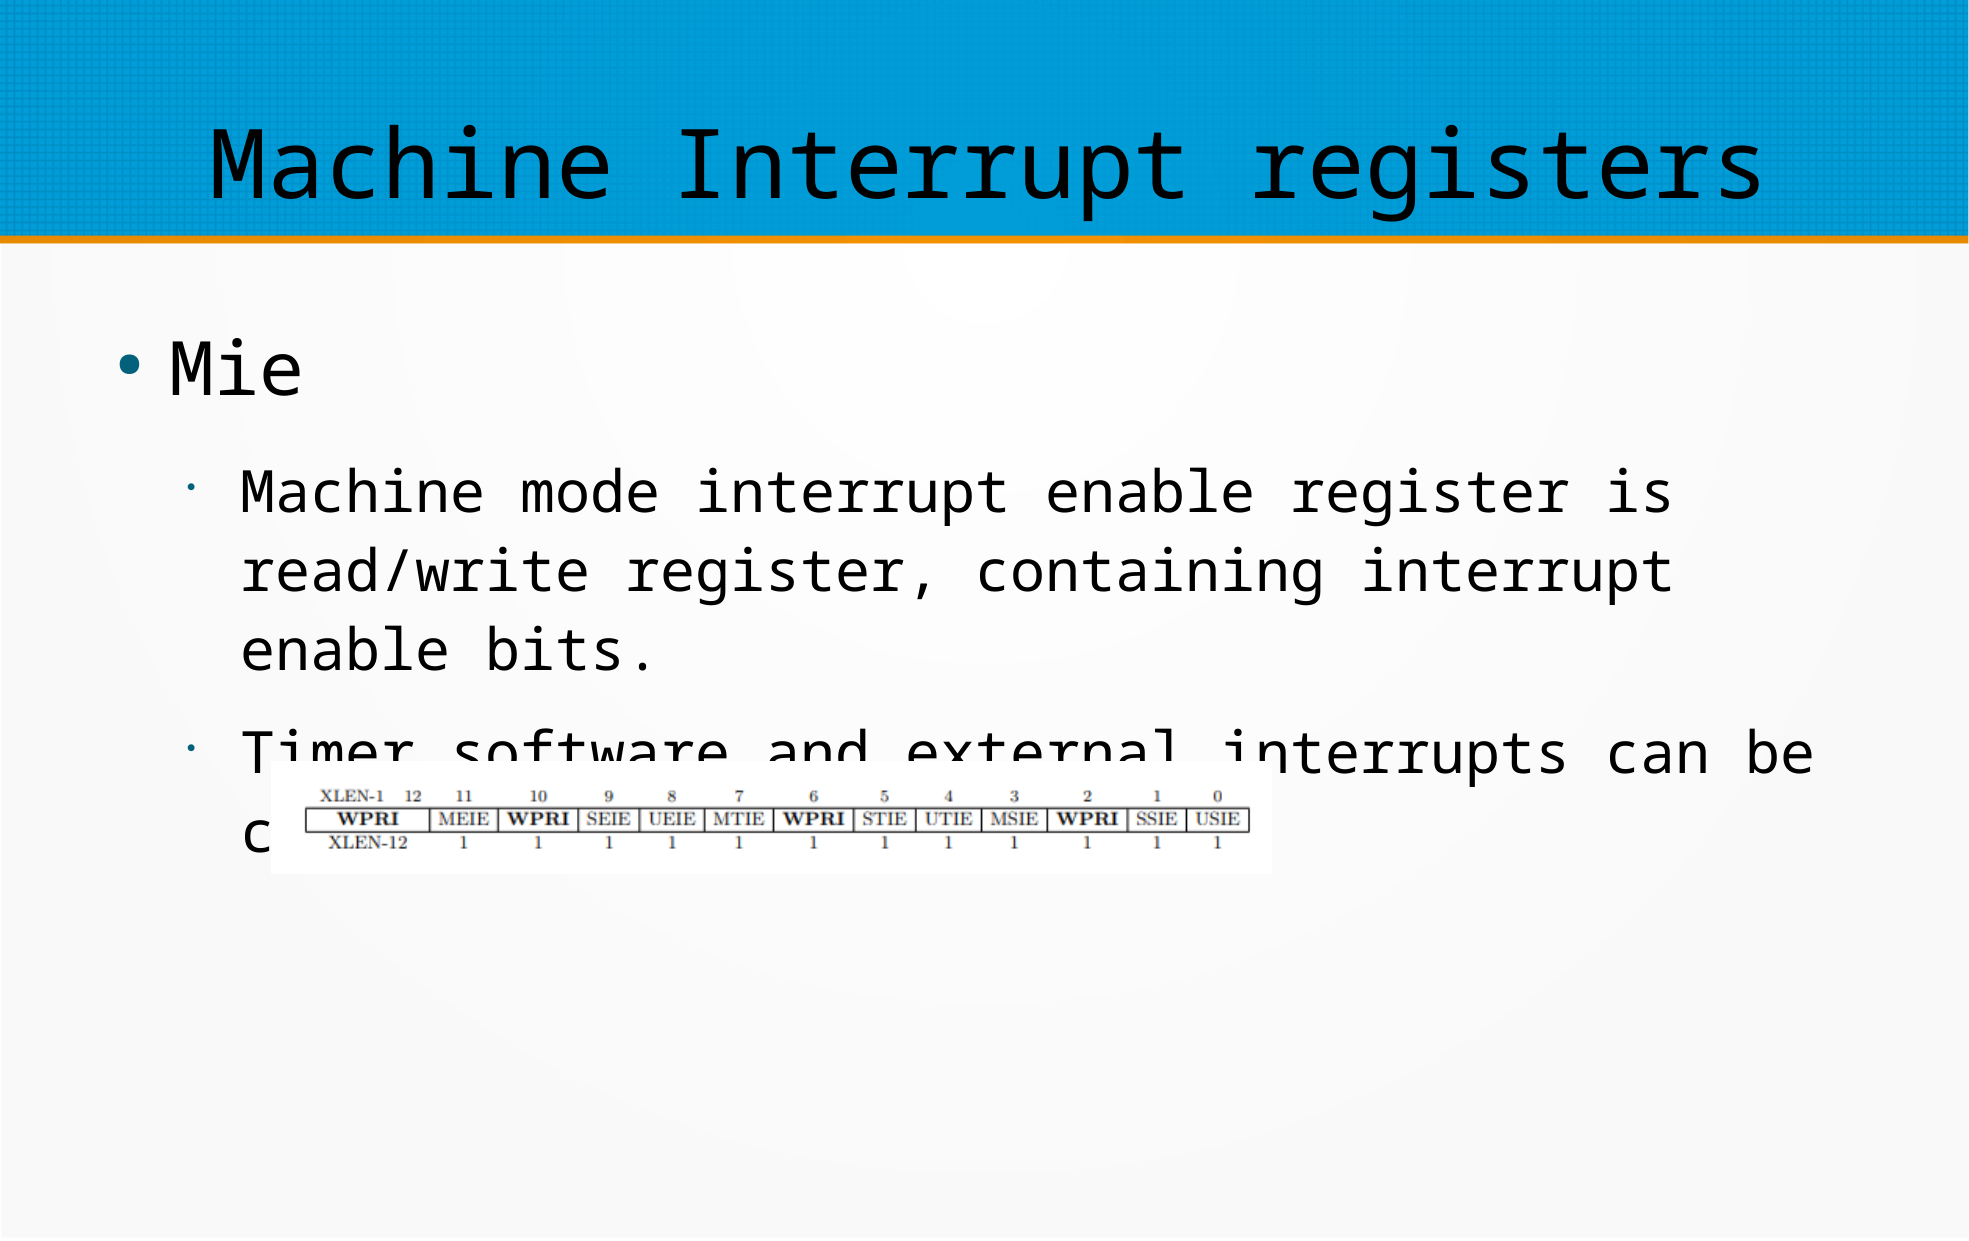

# Machine Interrupt registers
Mie
Machine mode interrupt enable register is read/write register, containing interrupt enable bits.
Timer,software and external interrupts can be controlled